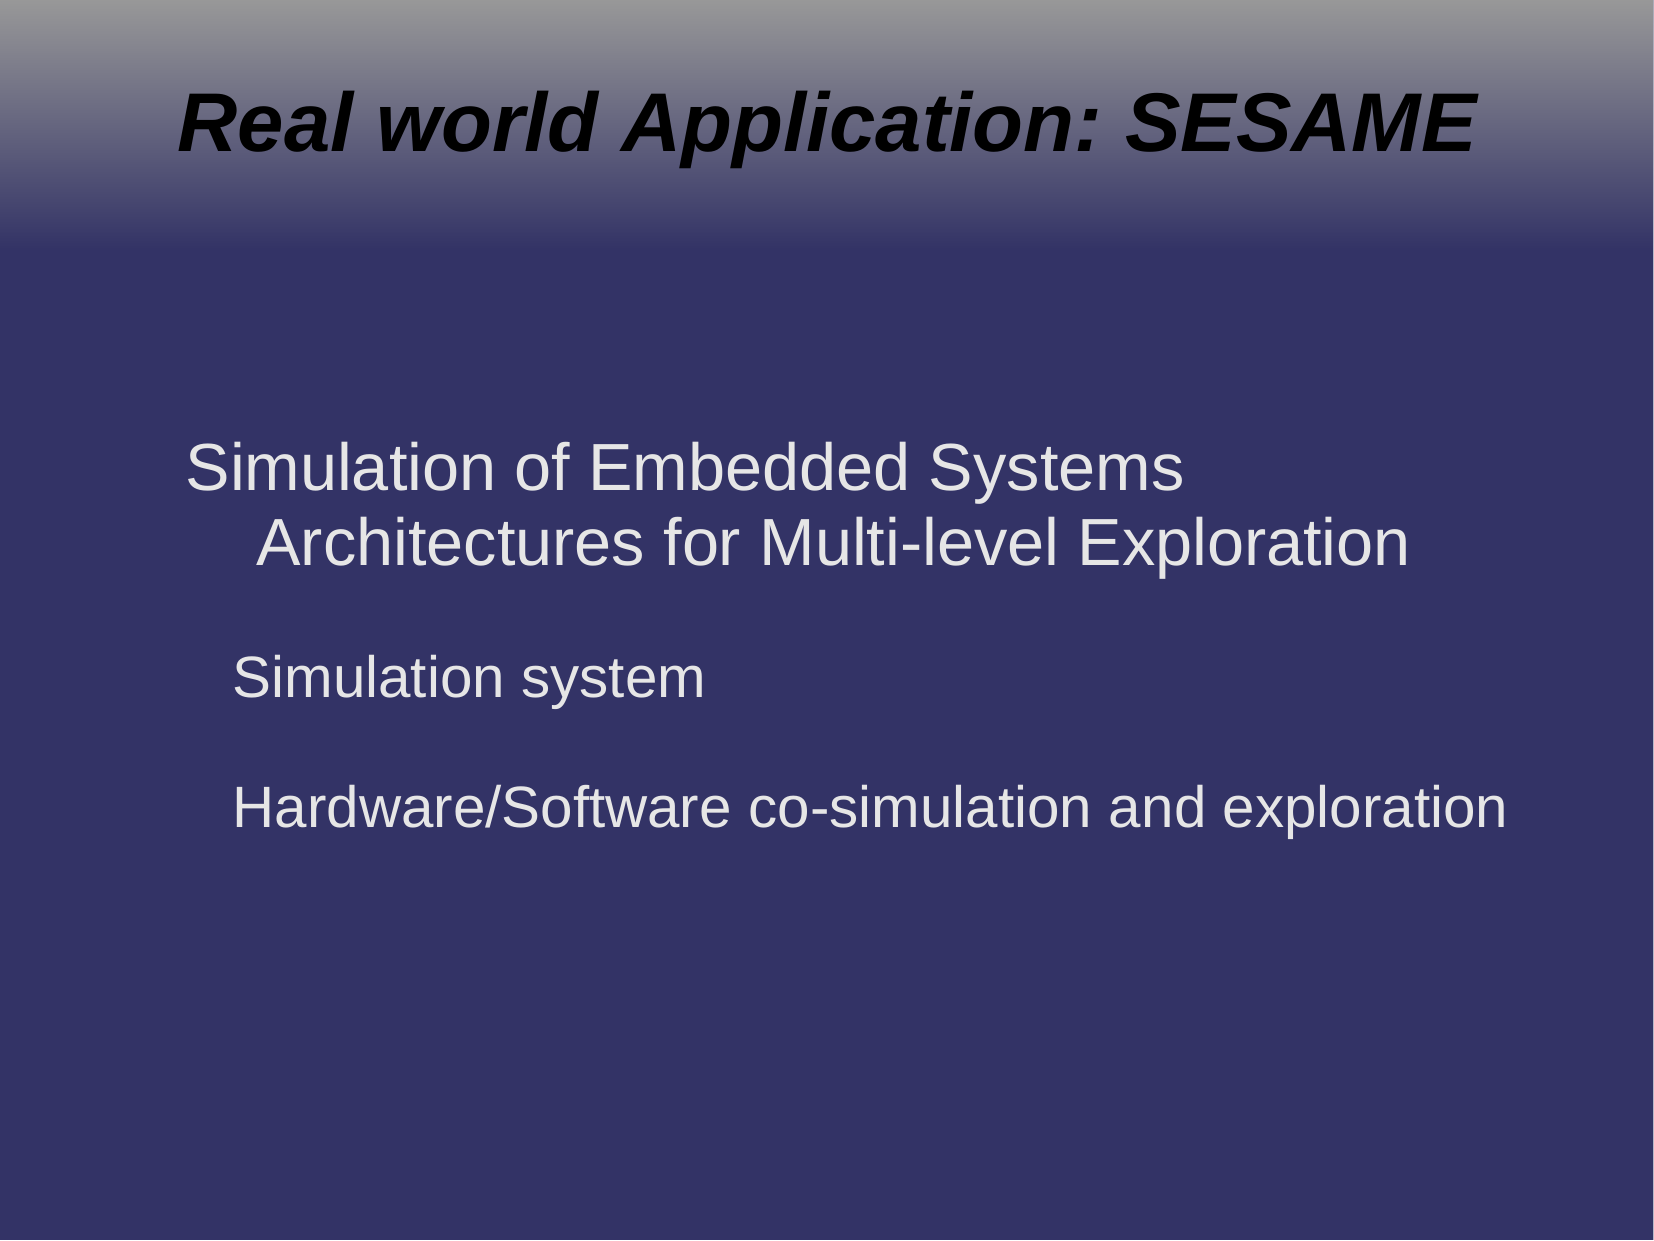

# Real world Application: SESAME
Simulation of Embedded Systems Architectures for Multi-level Exploration
Simulation system
Hardware/Software co-simulation and exploration